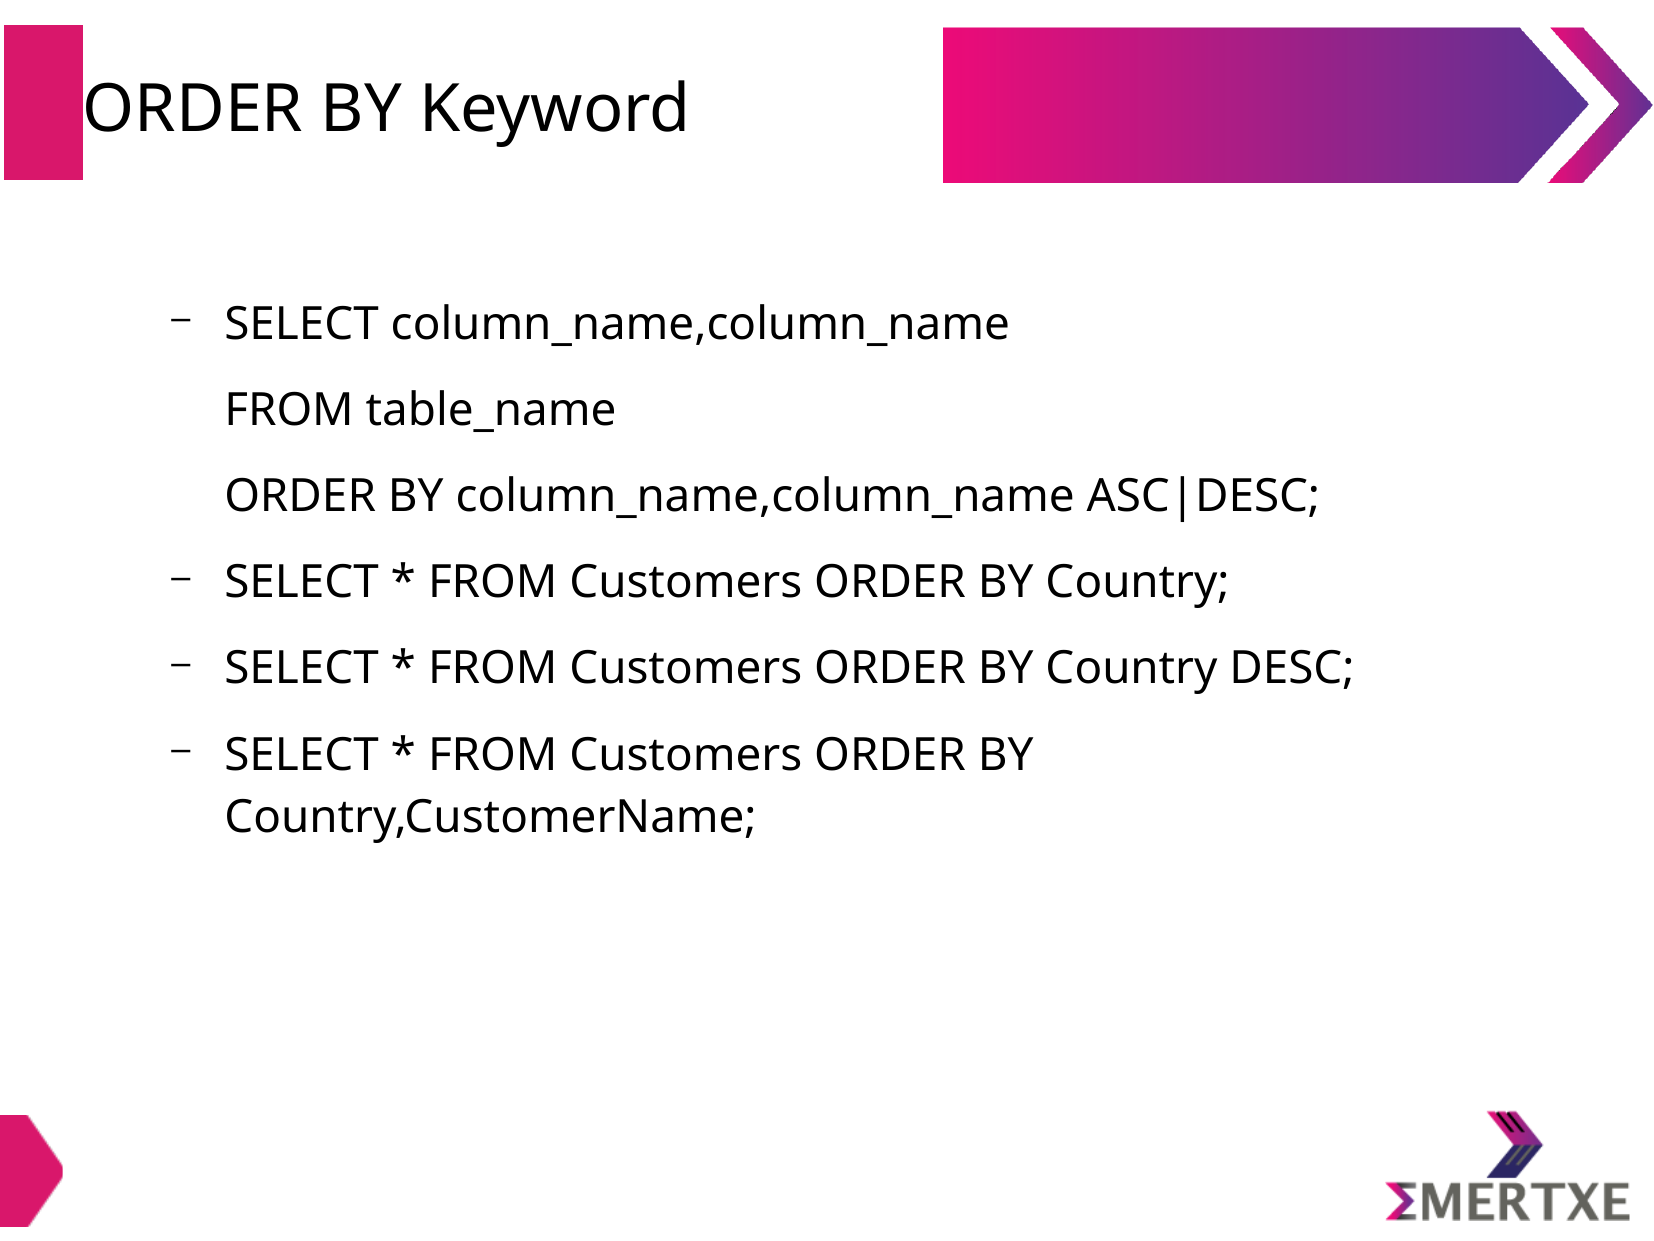

# ORDER BY Keyword
SELECT column_name,column_name
FROM table_name
ORDER BY column_name,column_name ASC|DESC;
SELECT * FROM Customers ORDER BY Country;
SELECT * FROM Customers ORDER BY Country DESC;
SELECT * FROM Customers ORDER BY Country,CustomerName;